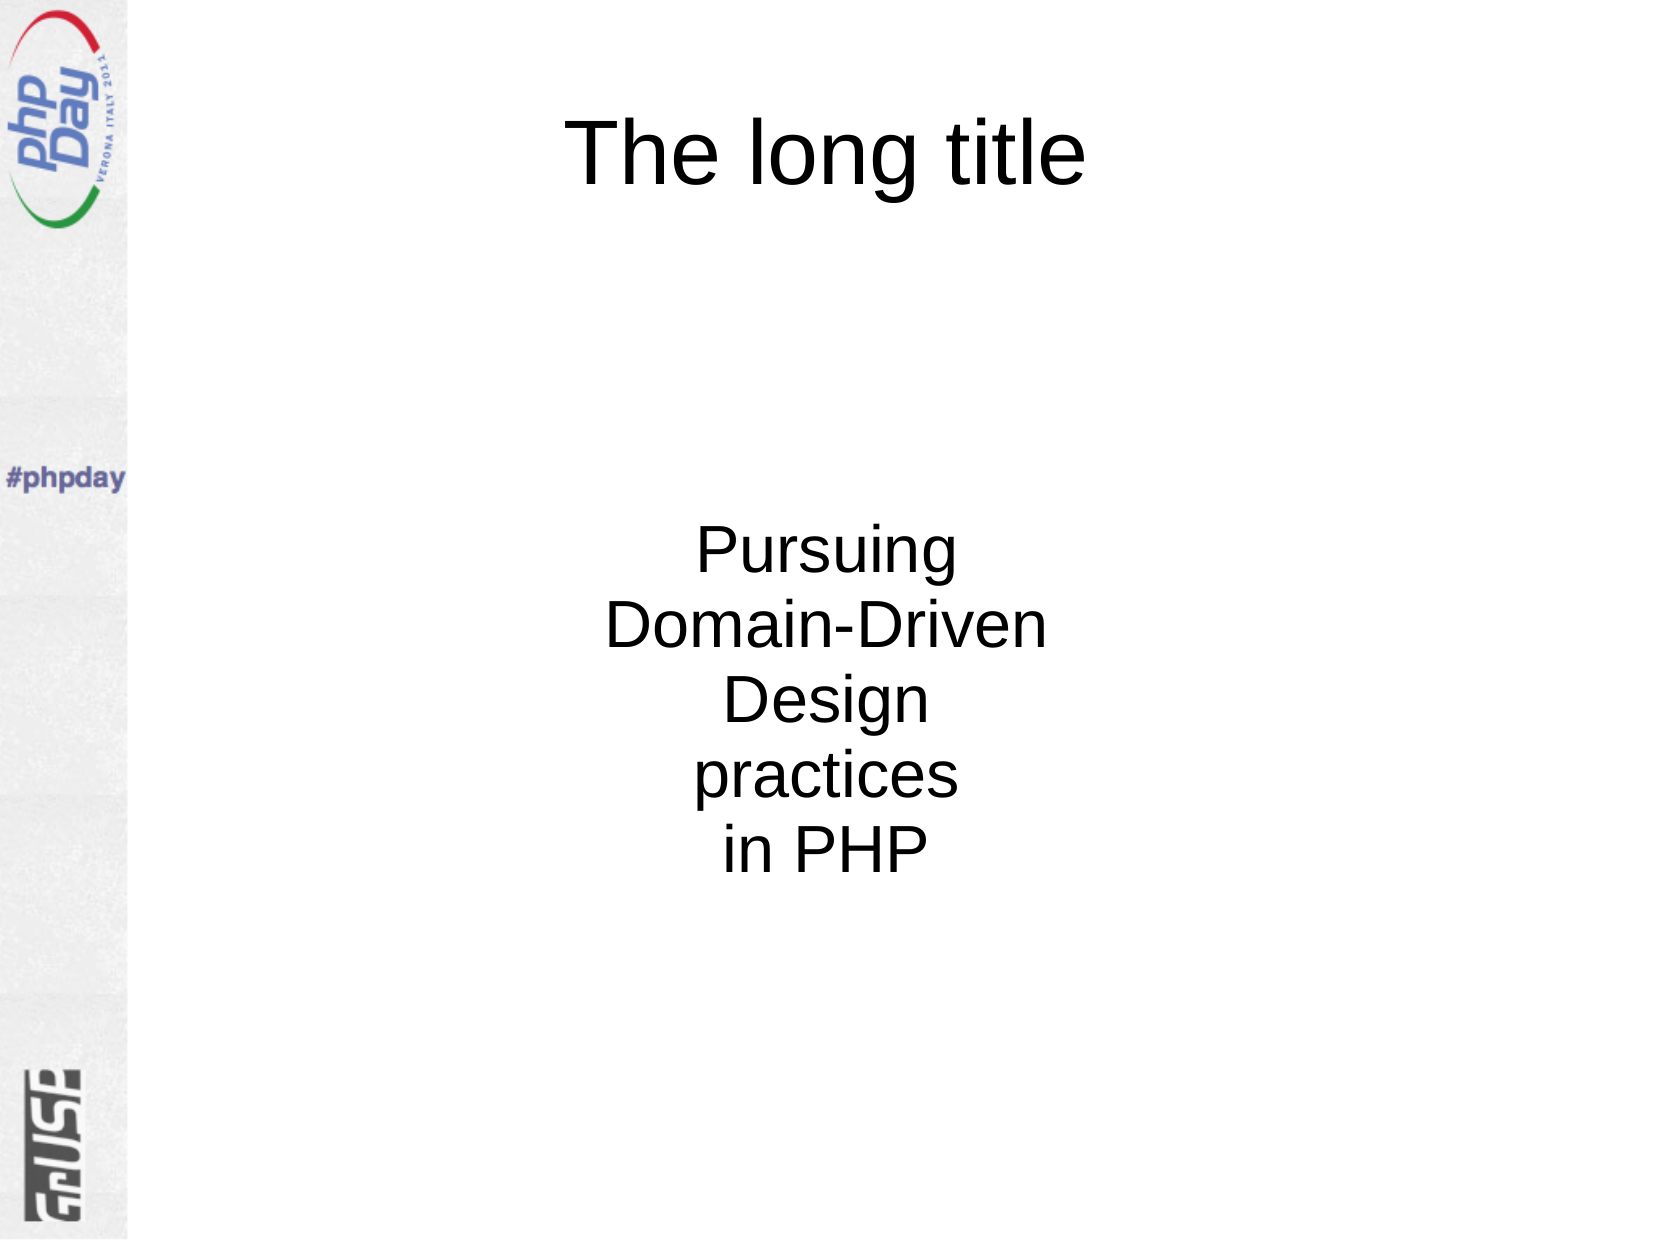

# The long title
Pursuing
Domain-Driven
Design
practices
in PHP